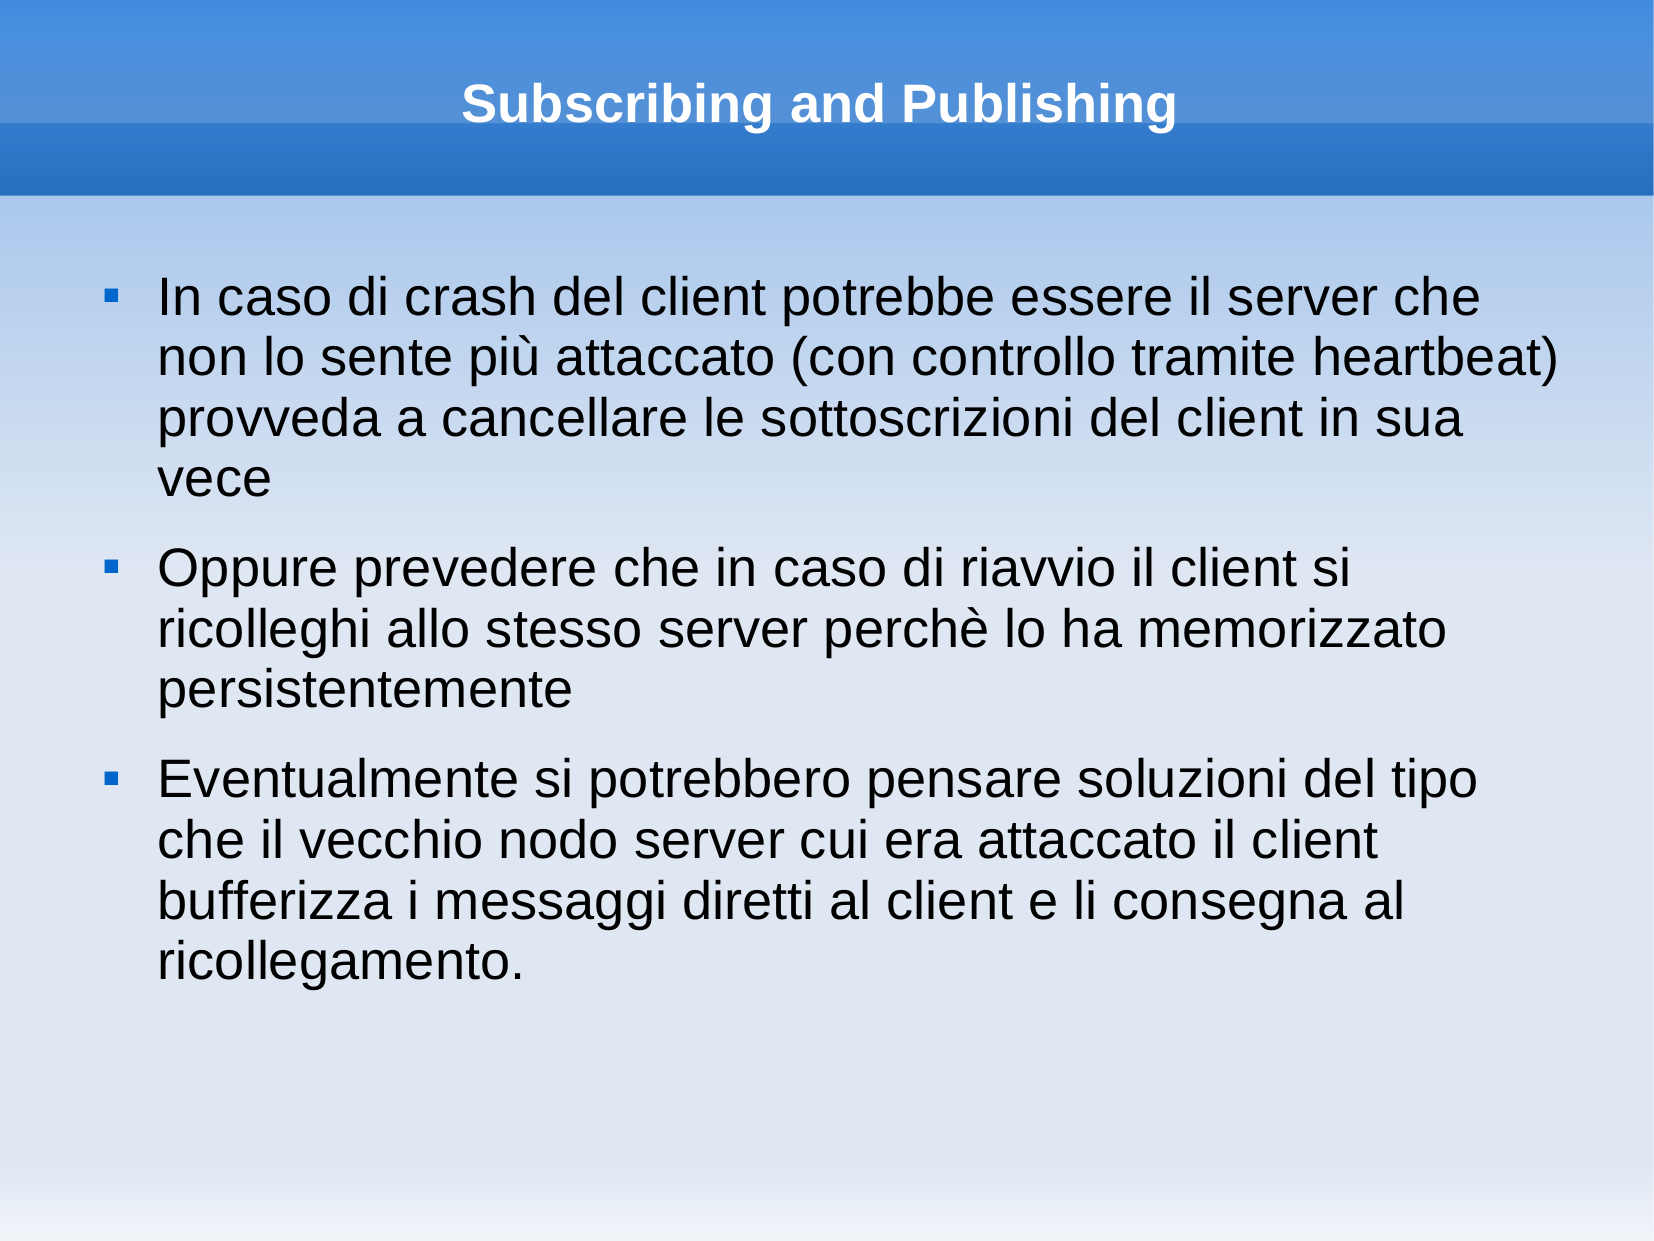

# Subscribing and Publishing
In caso di crash del client potrebbe essere il server che non lo sente più attaccato (con controllo tramite heartbeat) provveda a cancellare le sottoscrizioni del client in sua vece
Oppure prevedere che in caso di riavvio il client si ricolleghi allo stesso server perchè lo ha memorizzato persistentemente
Eventualmente si potrebbero pensare soluzioni del tipo che il vecchio nodo server cui era attaccato il client bufferizza i messaggi diretti al client e li consegna al ricollegamento.